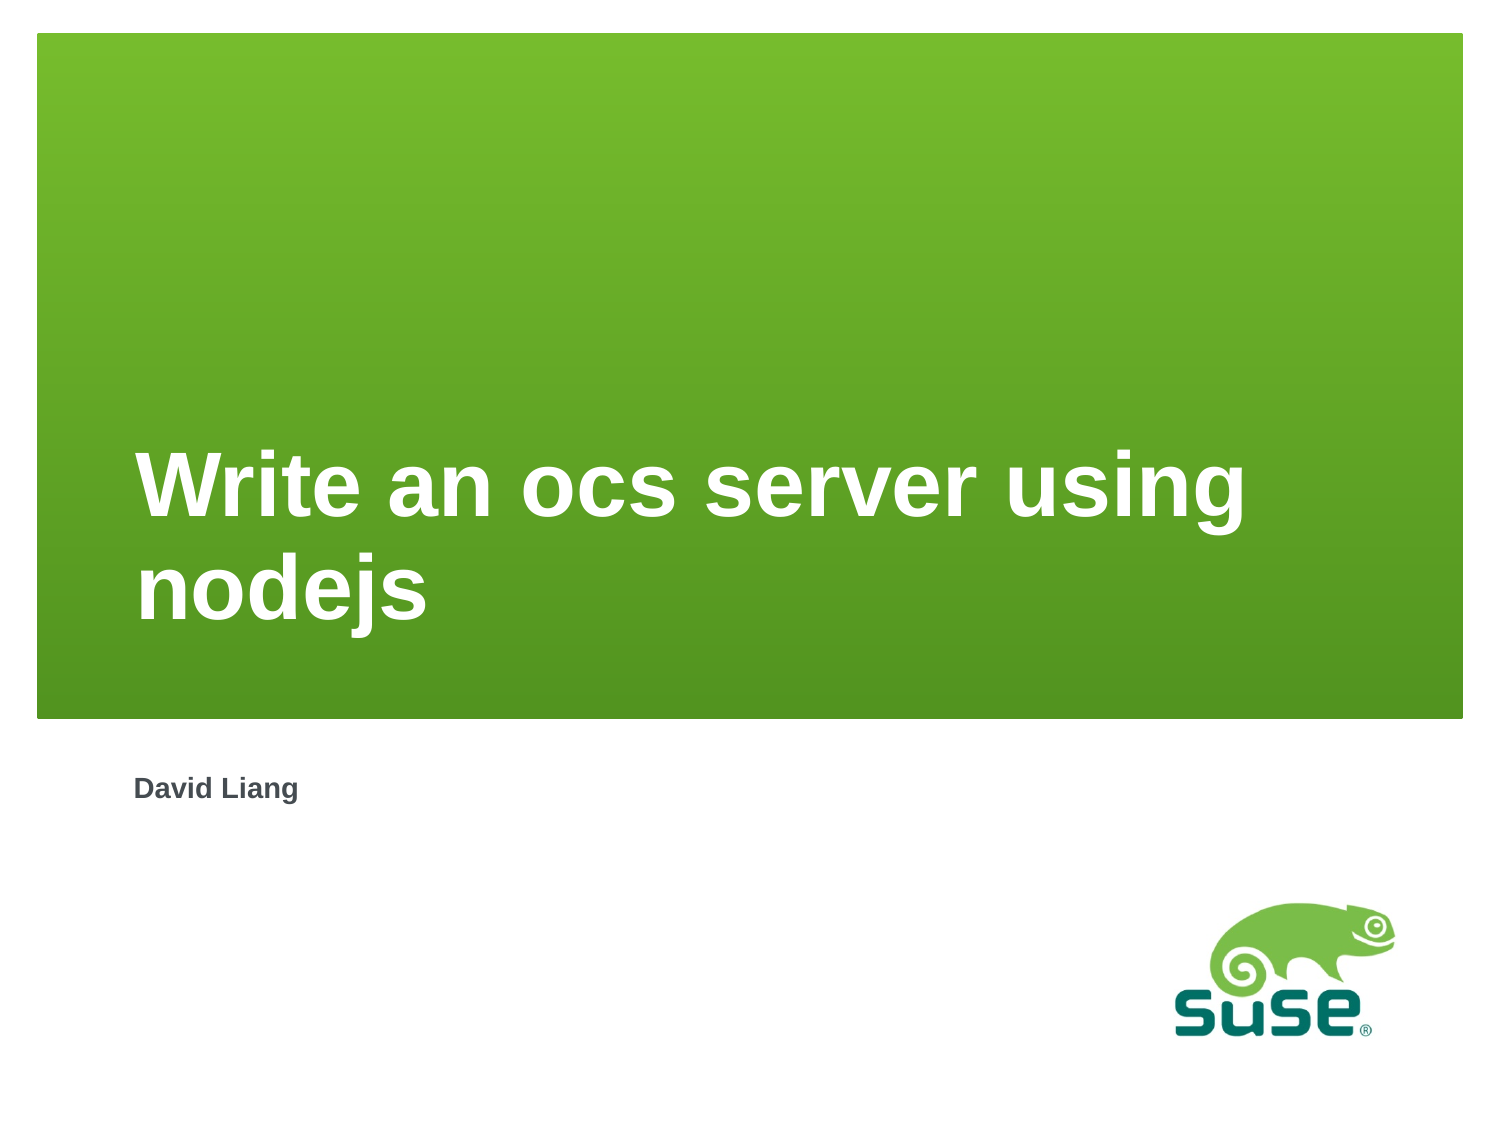

# Write an ocs server using nodejs
David Liang